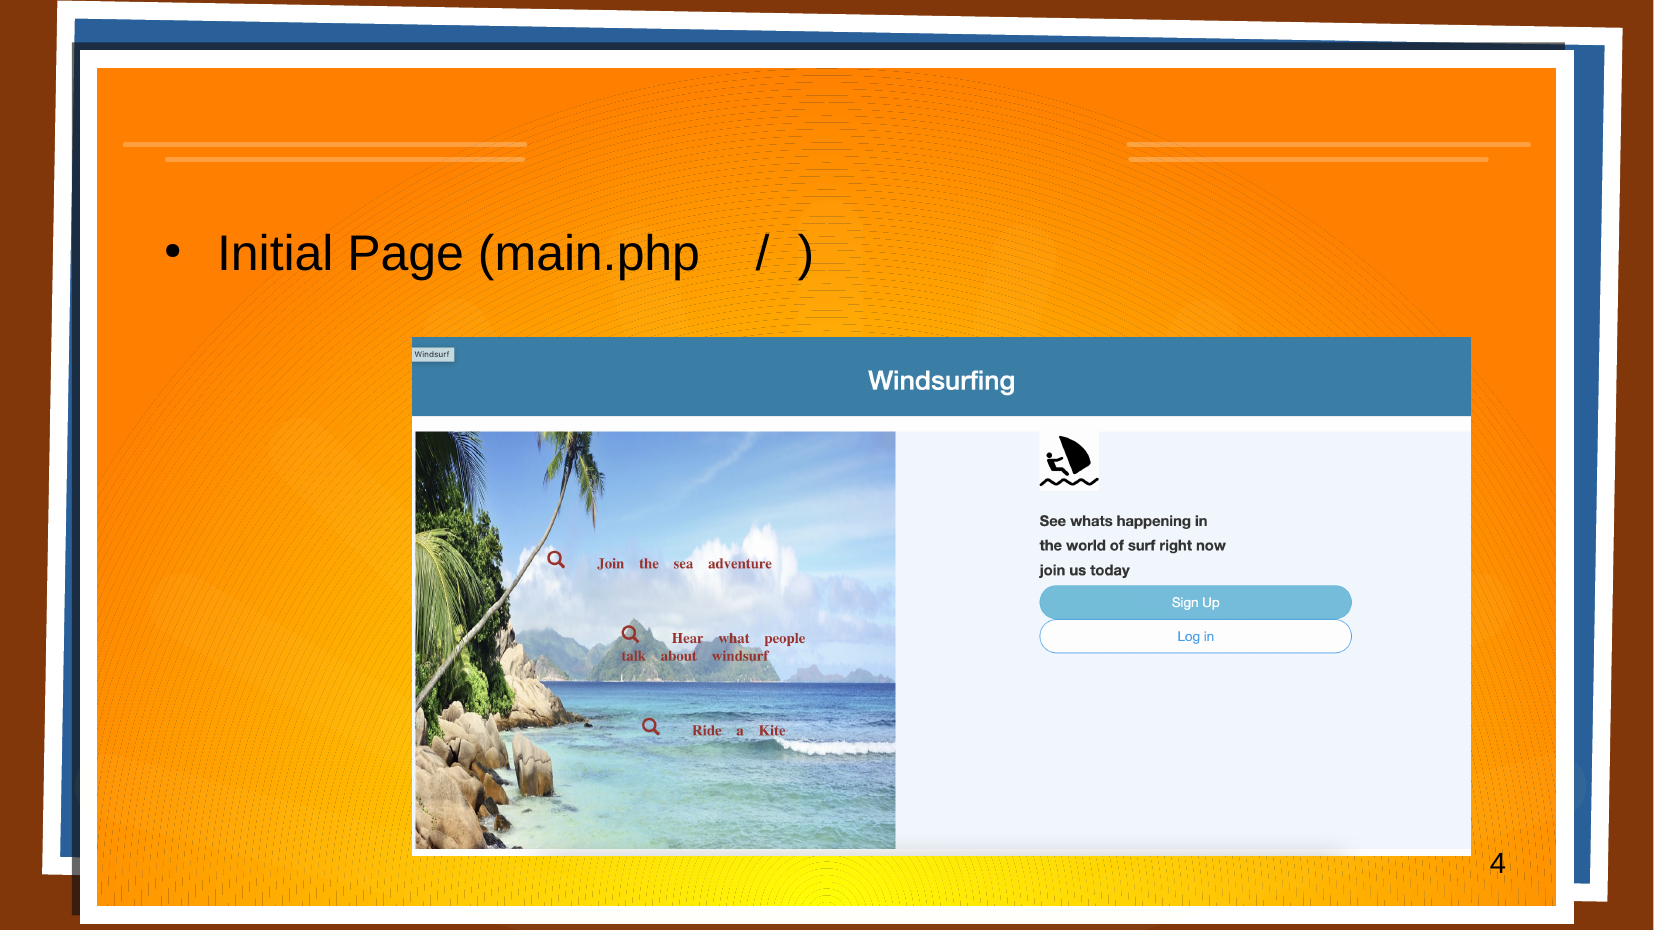

#
Initial Page (main.php / )
4